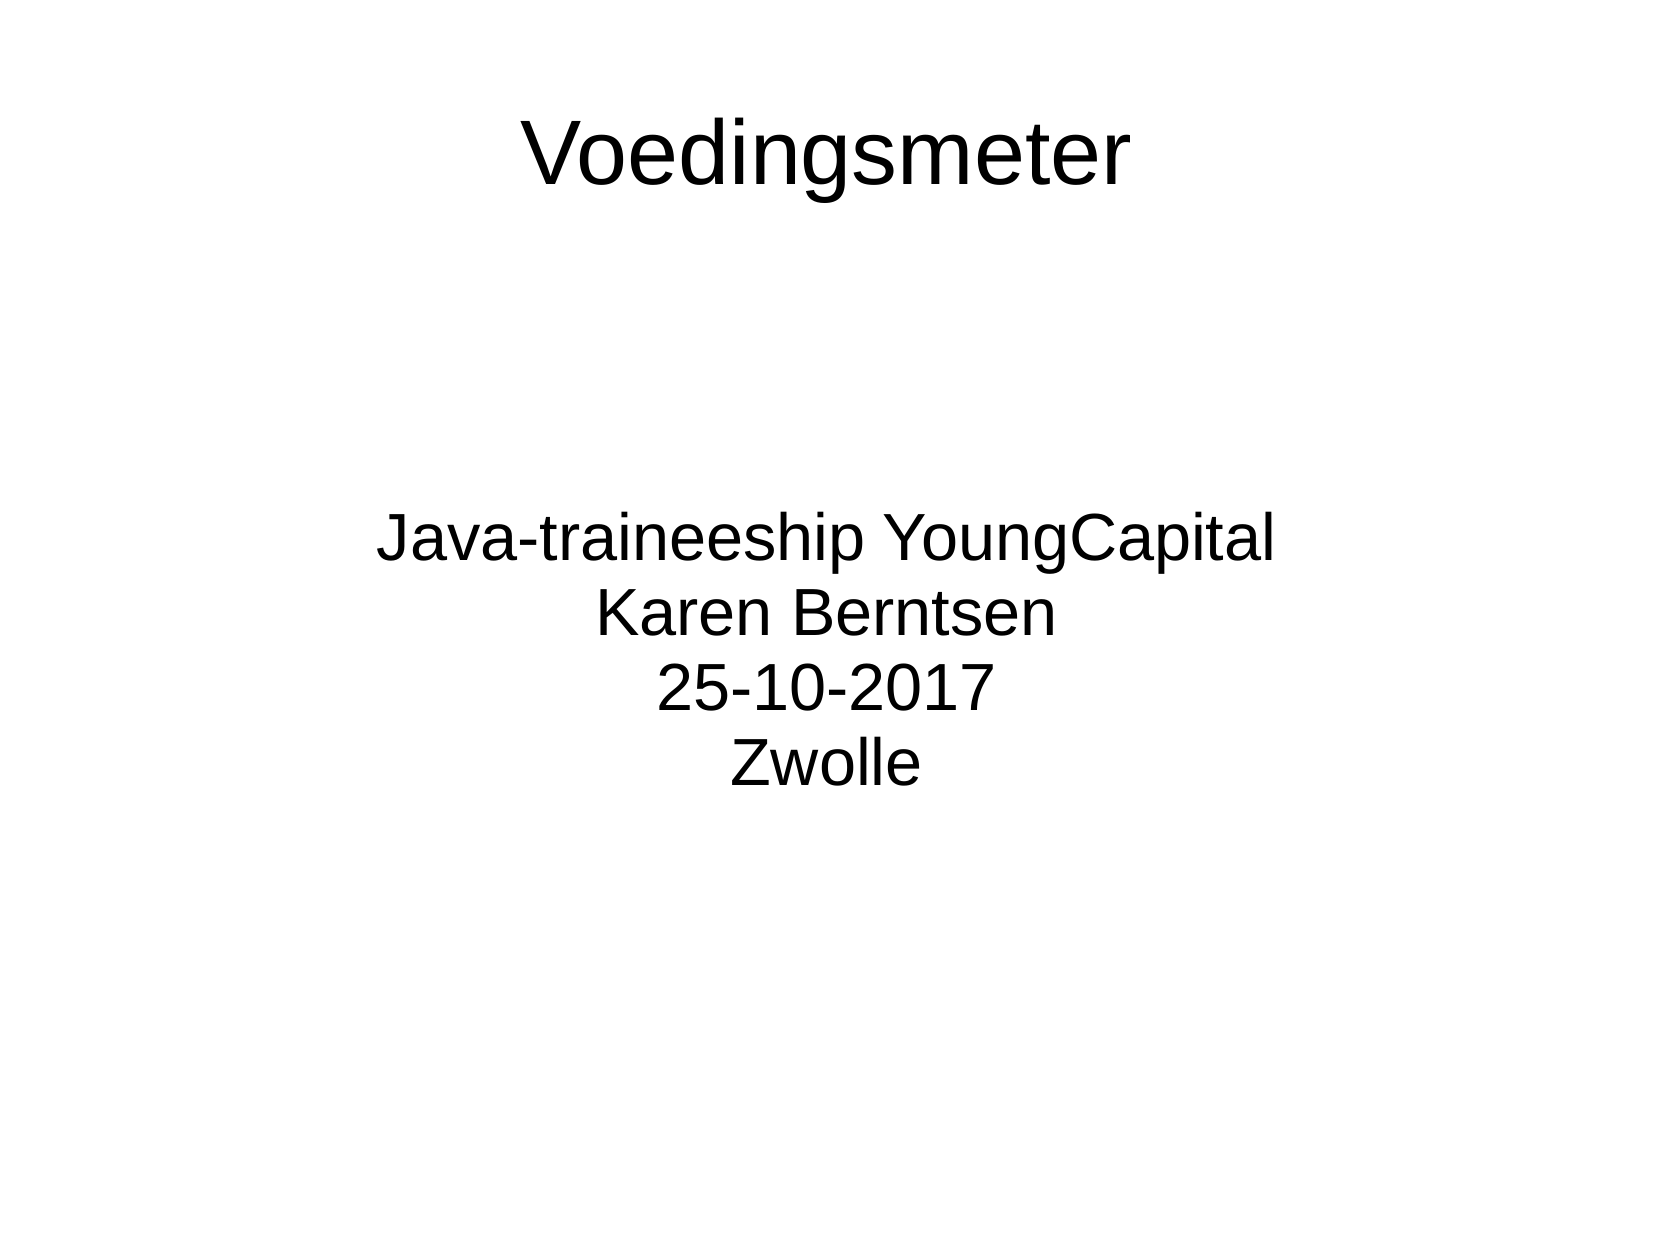

# Voedingsmeter
Java-traineeship YoungCapital
Karen Berntsen
25-10-2017
Zwolle